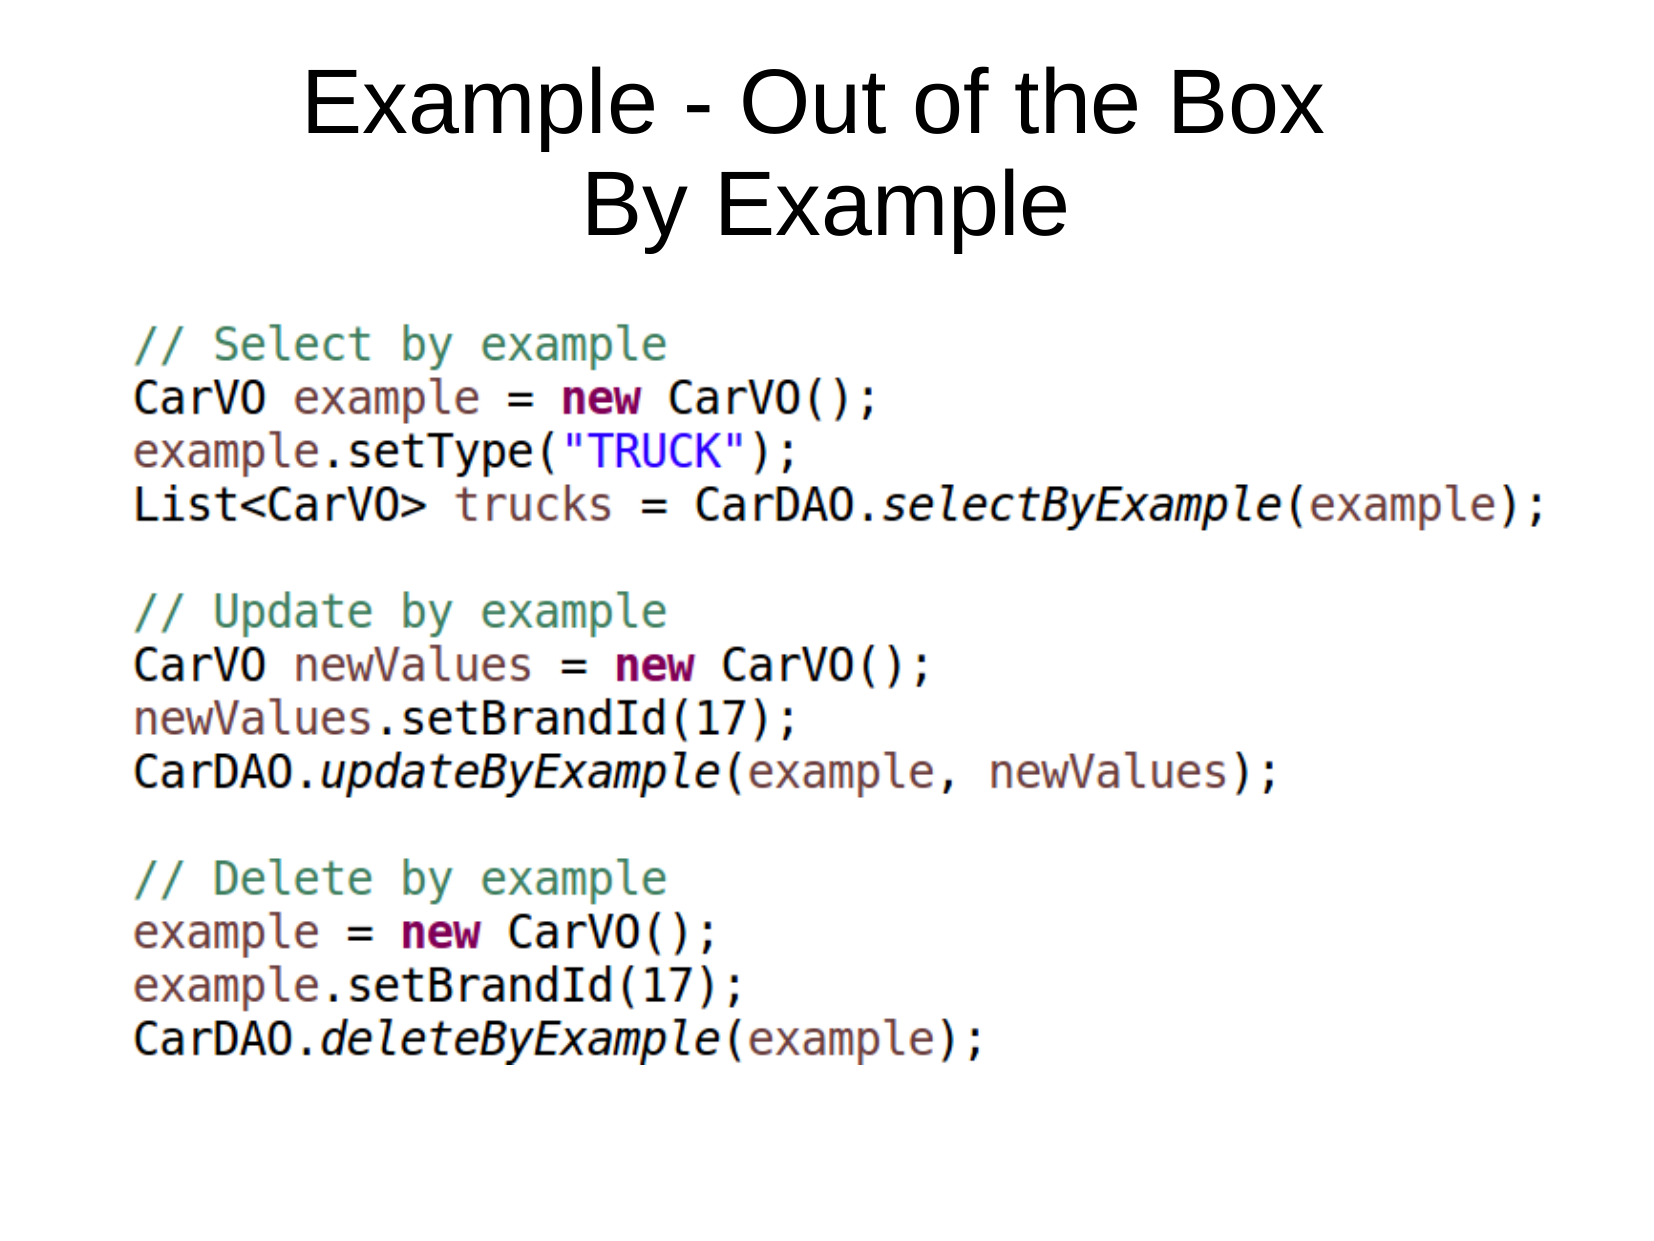

# Example - Out of the Box By Example